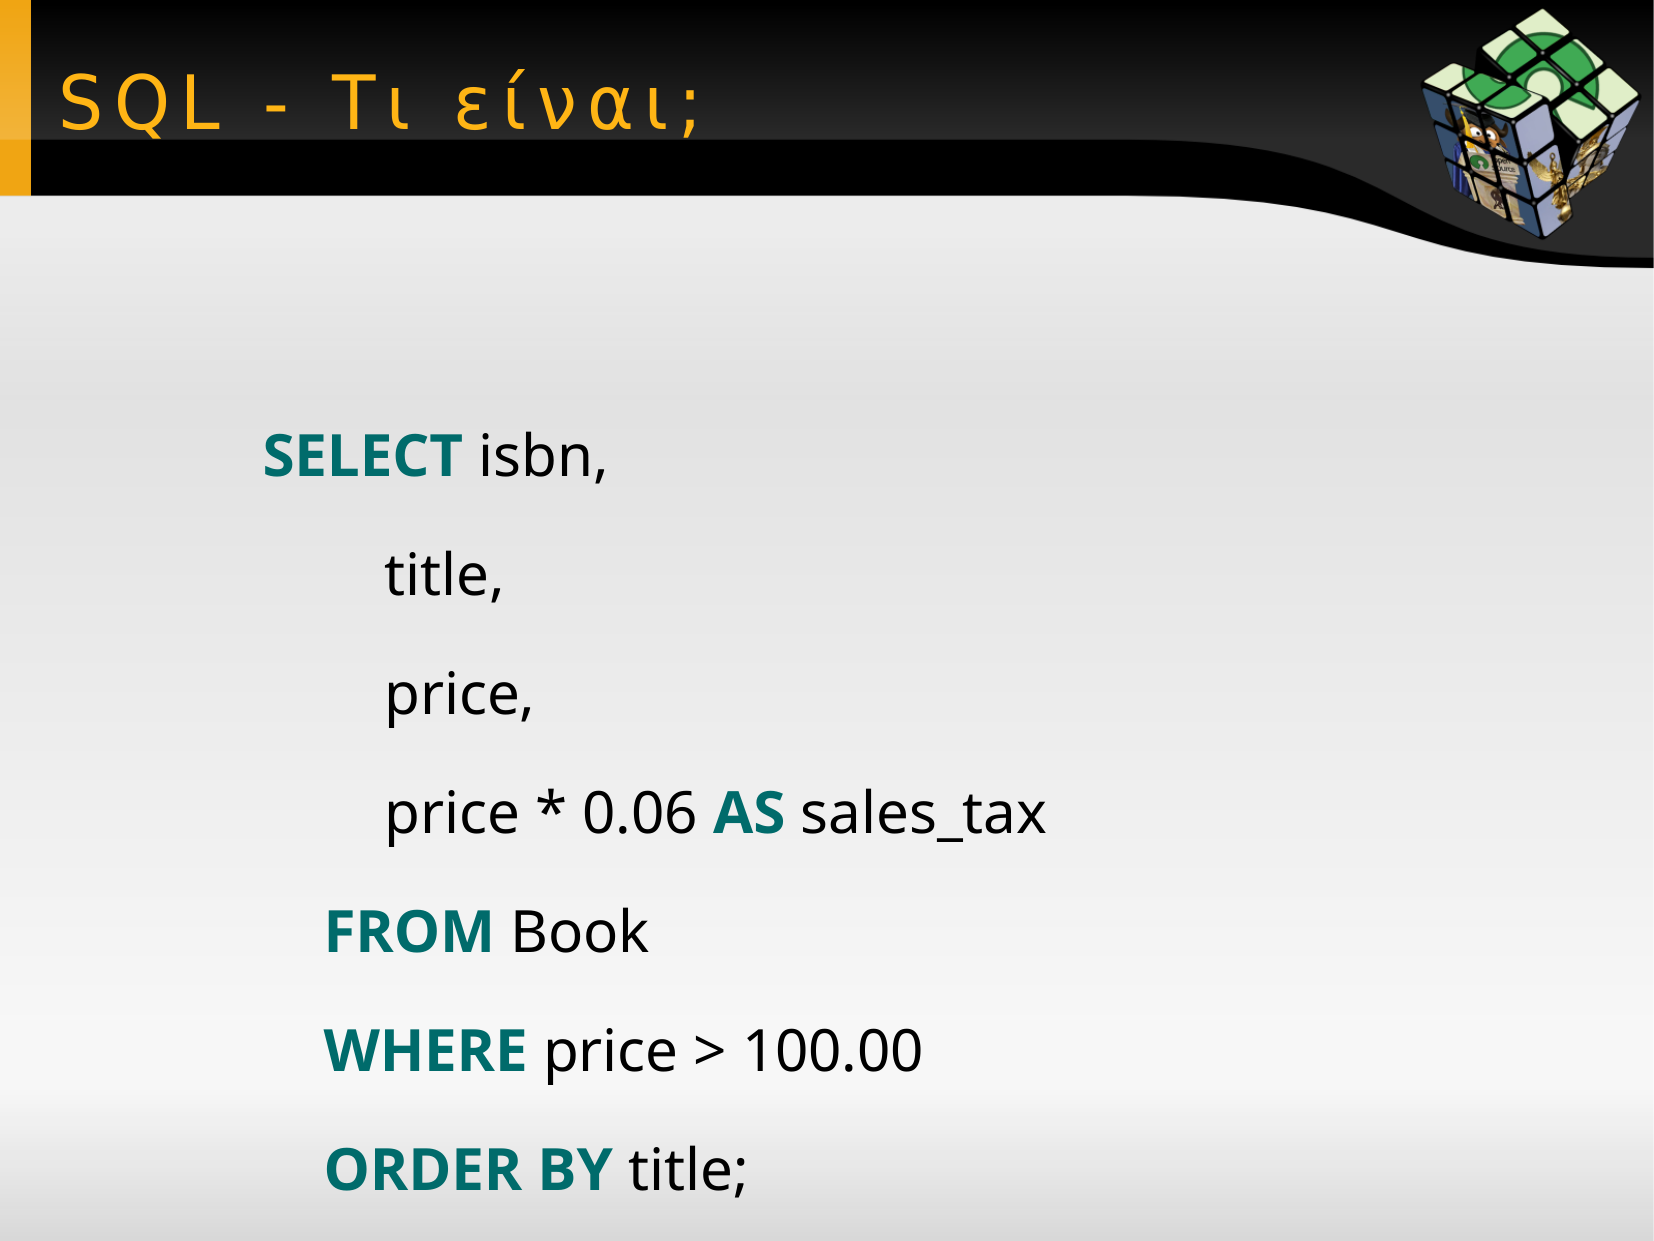

# SQL - Τι είναι;
SELECT isbn,
 title,
 price,
 price * 0.06 AS sales_tax
 FROM Book
 WHERE price > 100.00
 ORDER BY title;